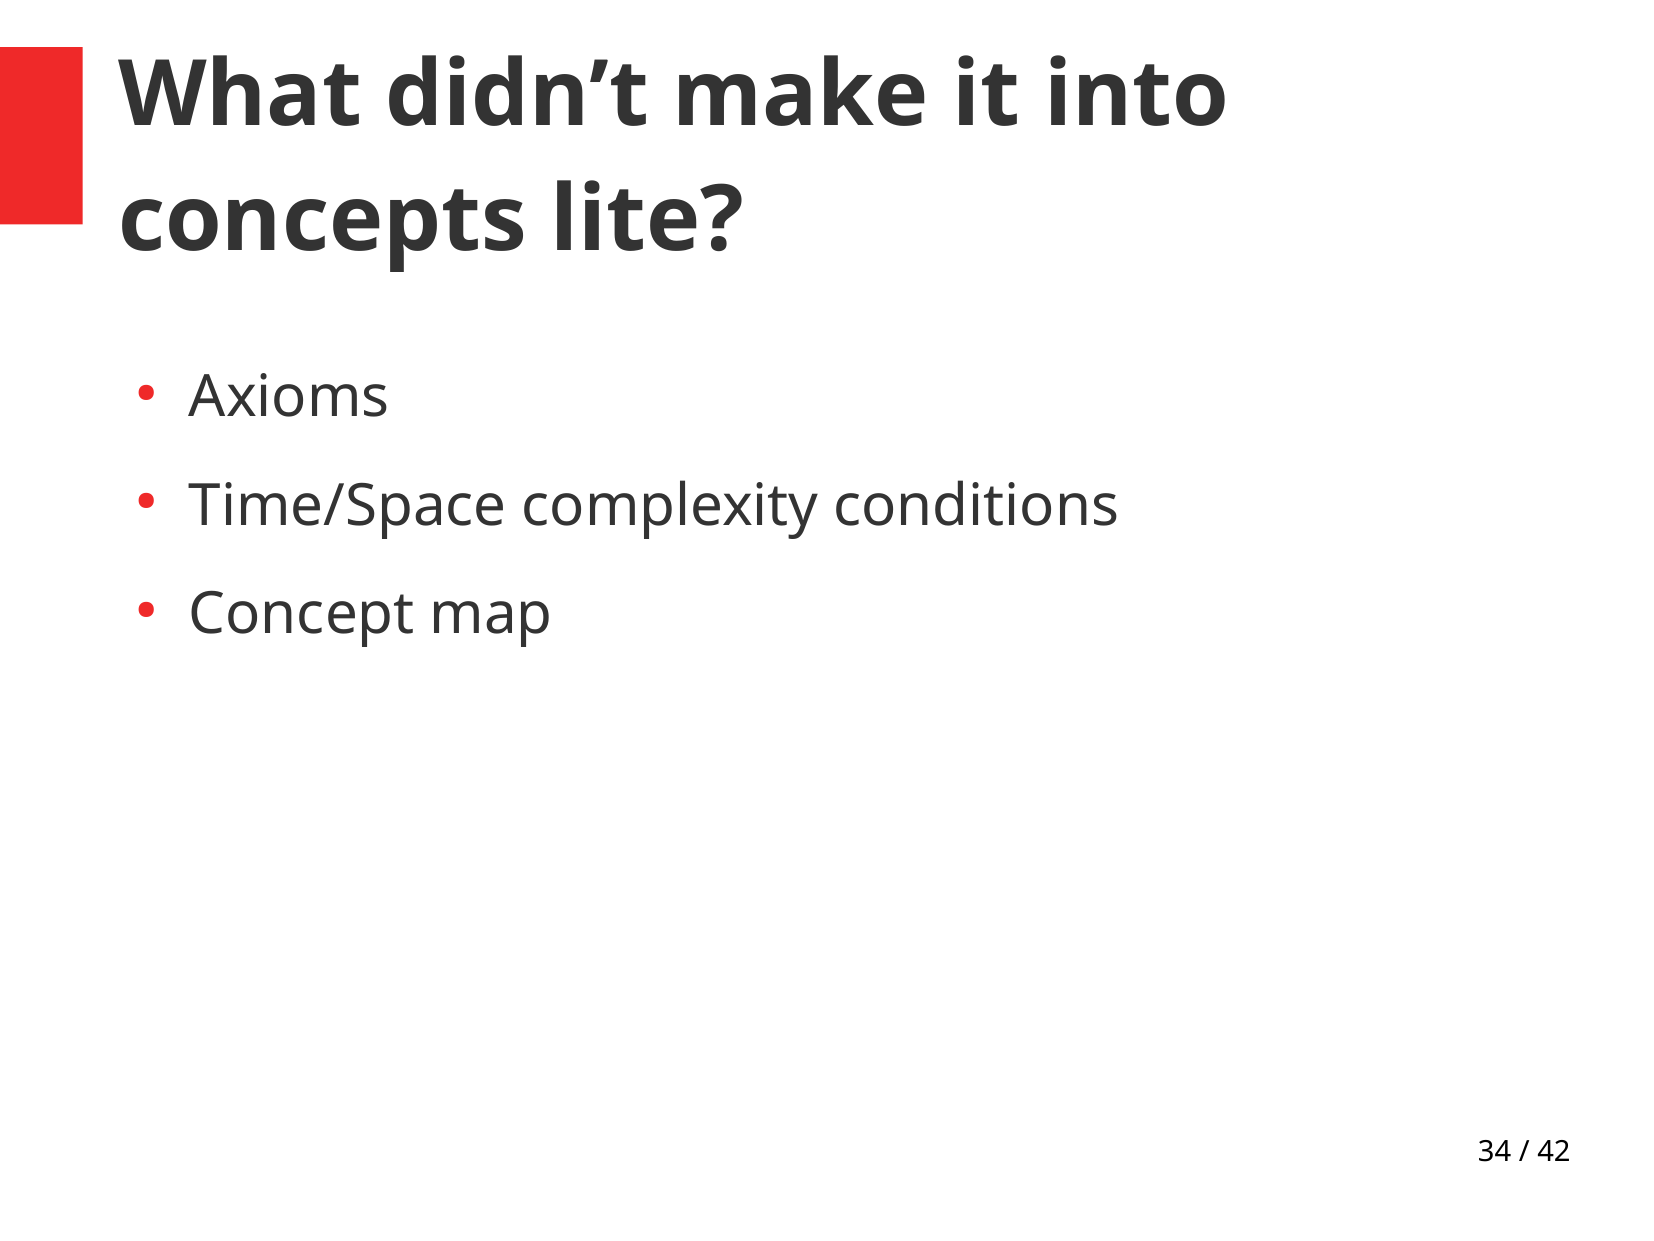

# What didn’t make it into concepts lite?
Axioms
Time/Space complexity conditions
Concept map
34